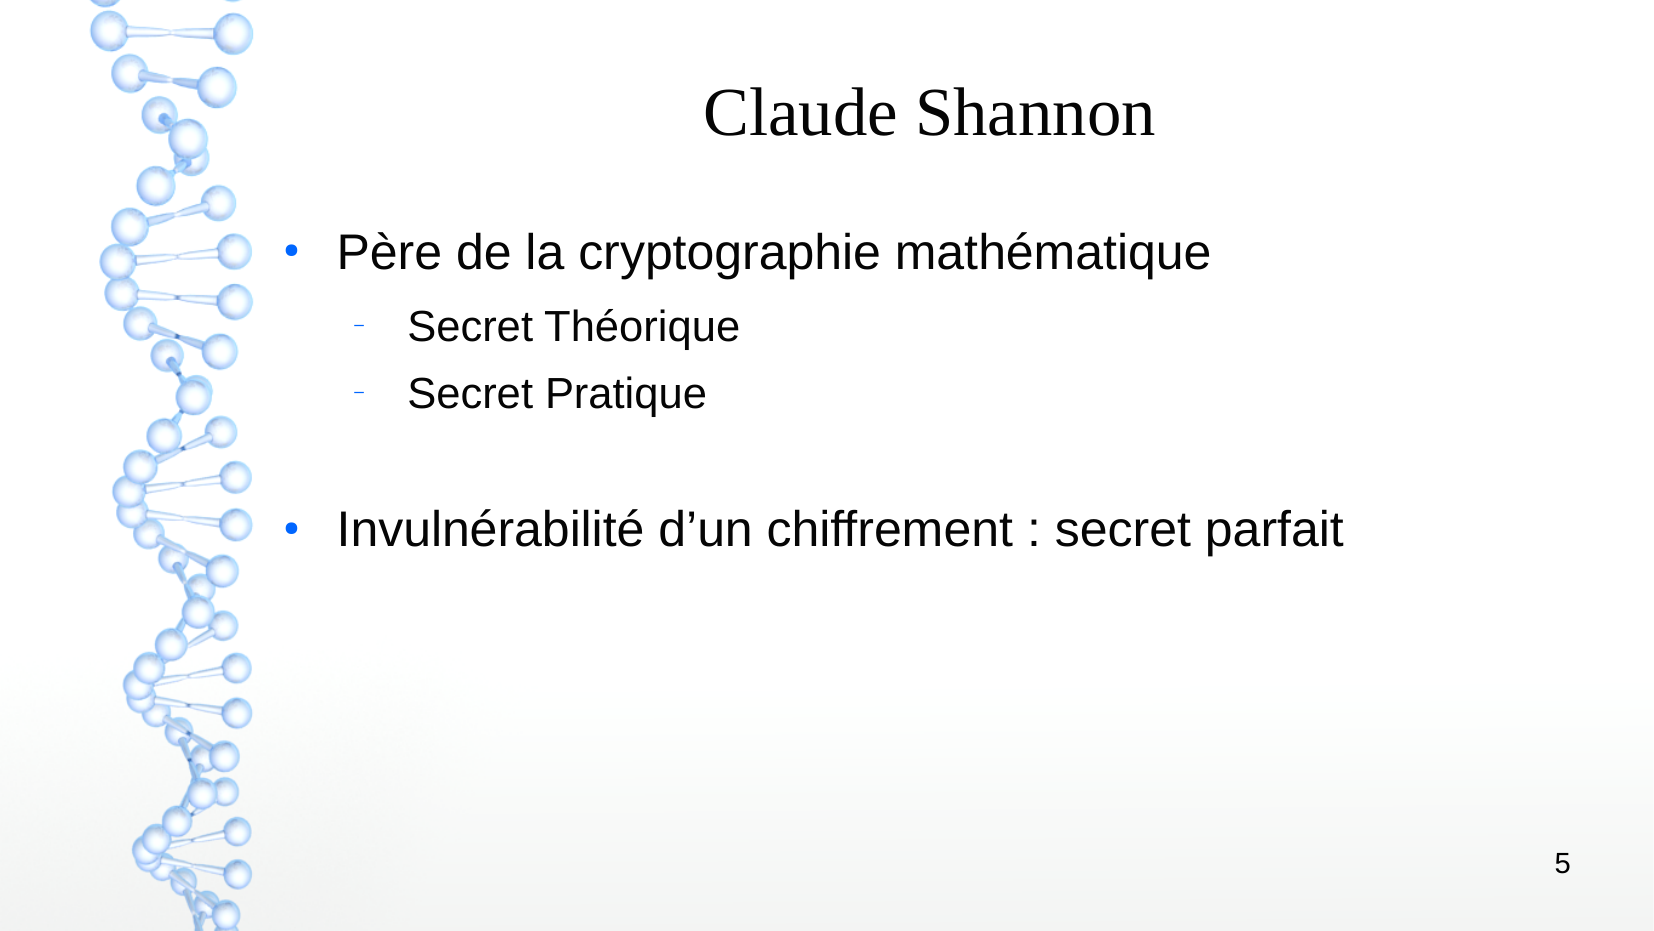

# Claude Shannon
Père de la cryptographie mathématique
Secret Théorique
Secret Pratique
Invulnérabilité d’un chiffrement : secret parfait
5